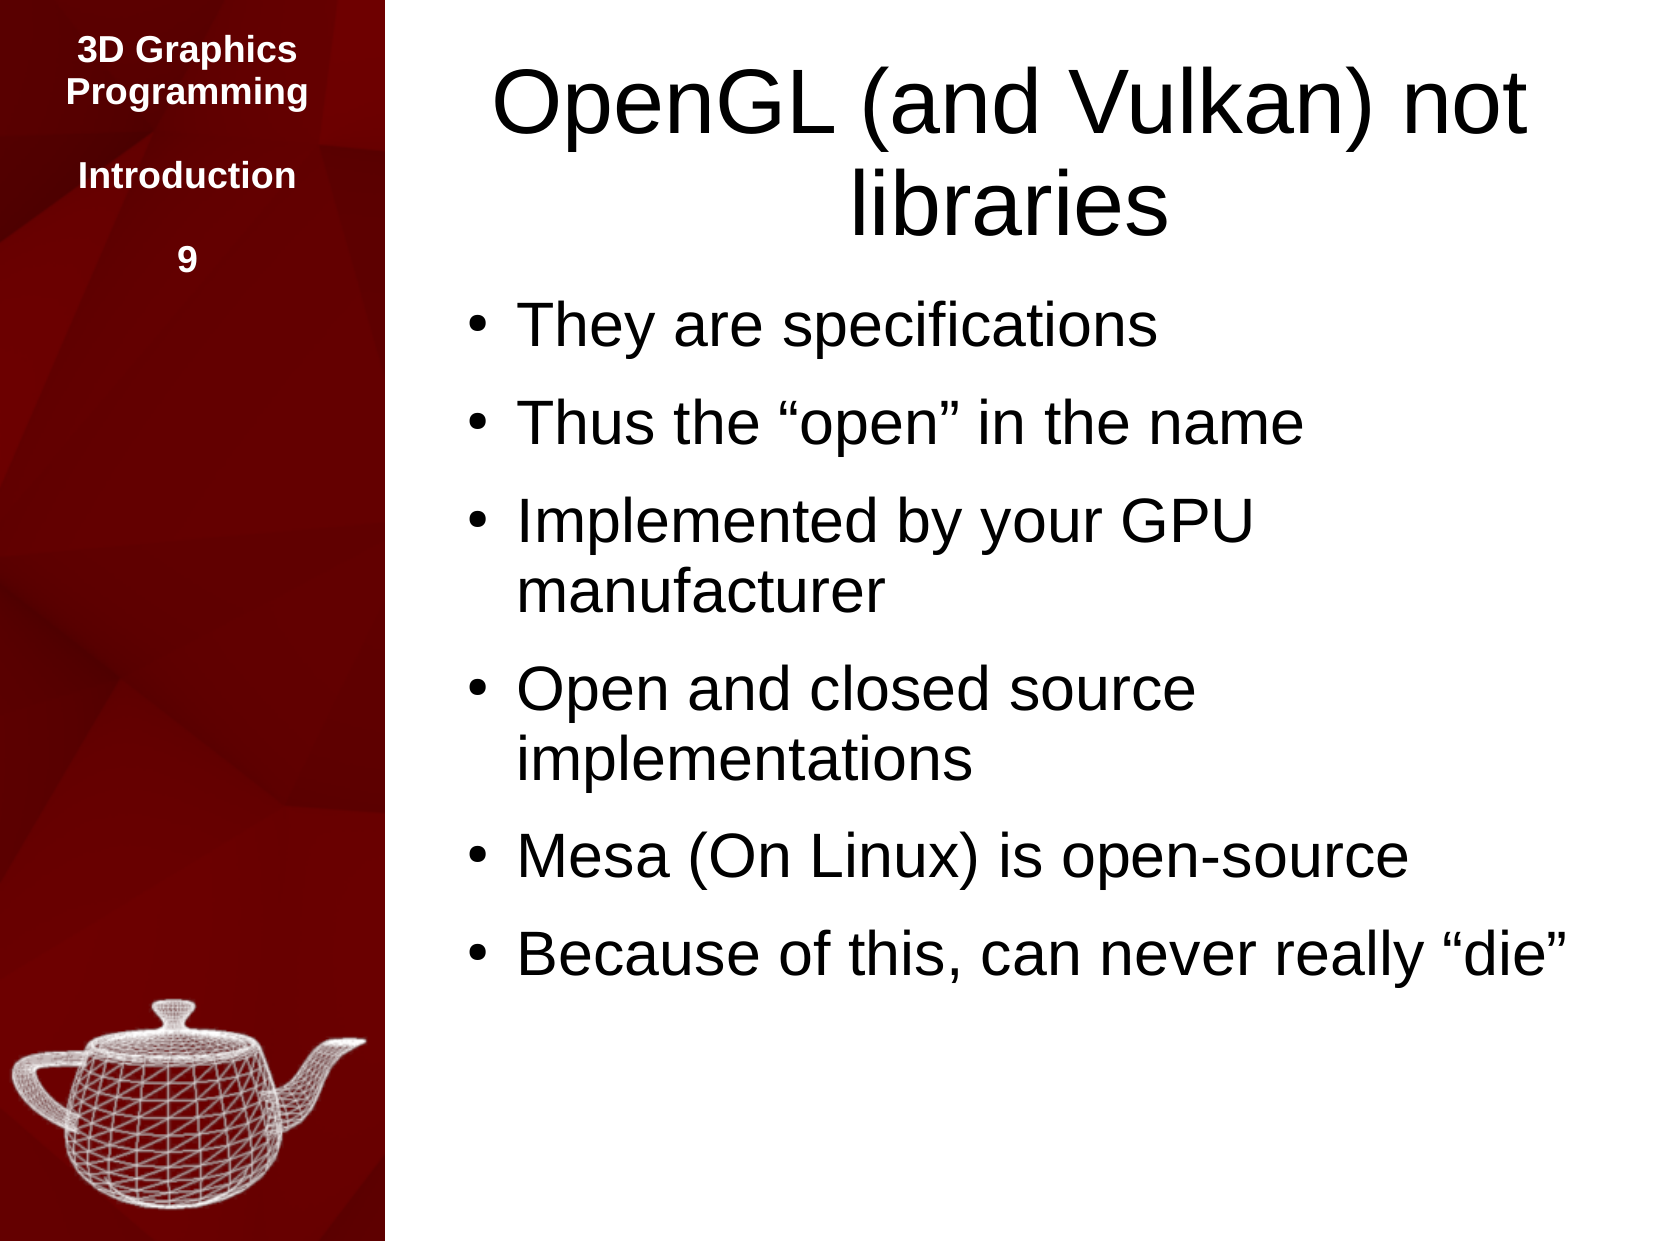

# OpenGL (and Vulkan) not libraries
They are specifications
Thus the “open” in the name
Implemented by your GPU manufacturer
Open and closed source implementations
Mesa (On Linux) is open-source
Because of this, can never really “die”